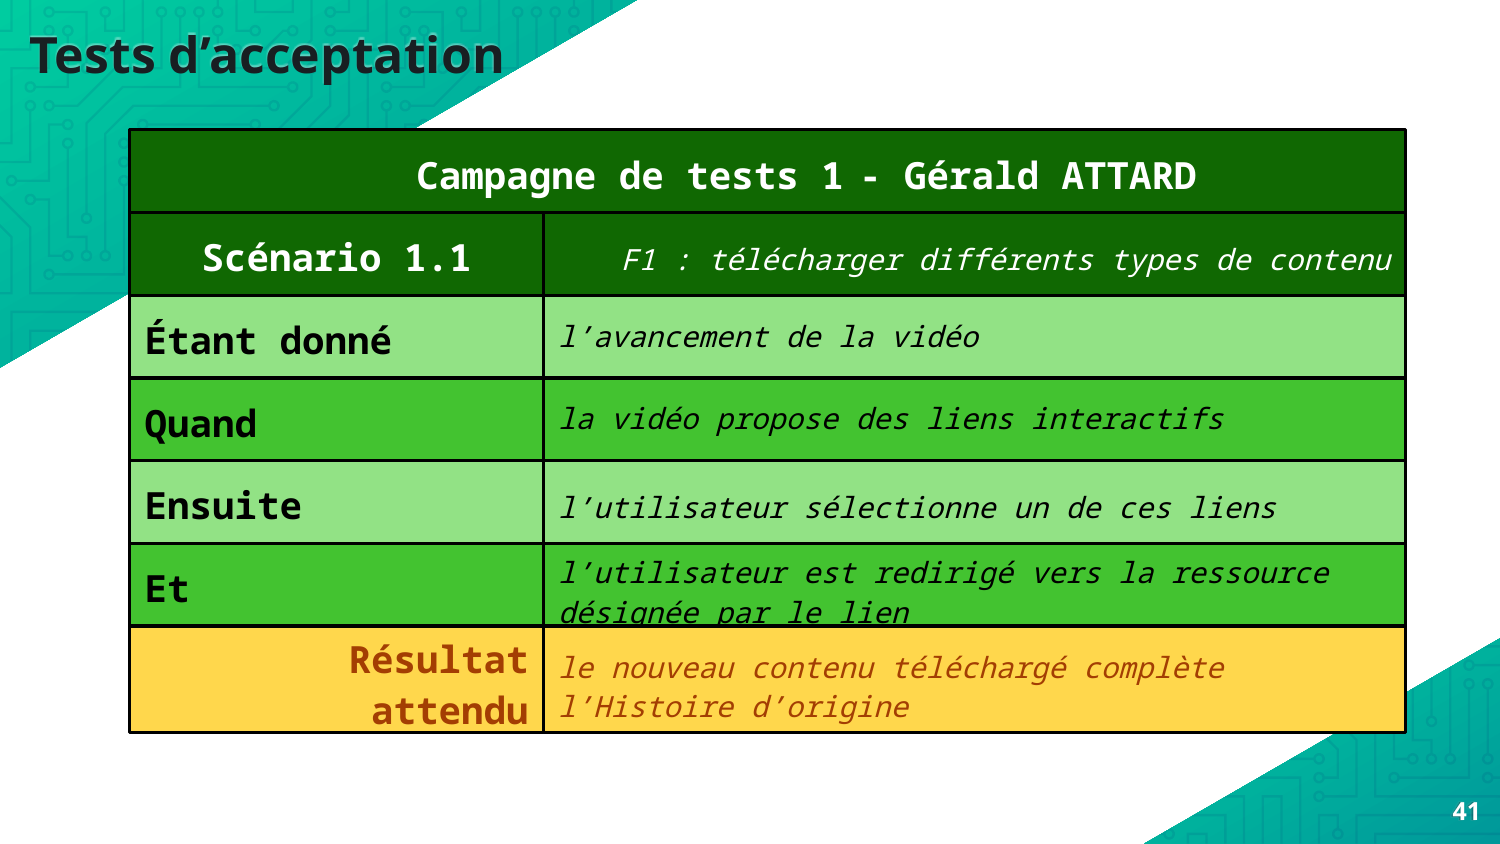

# Tests d’acceptation
Campagne de tests 1
- Gérald ATTARD
Scénario 1.1
F1 : télécharger différents types de contenu
Étant donné
l’avancement de la vidéo
Quand
la vidéo propose des liens interactifs
Ensuite
l’utilisateur sélectionne un de ces liens
Et
l’utilisateur est redirigé vers la ressource désignée par le lien
Résultat
attendu
le nouveau contenu téléchargé complète l’Histoire d’origine